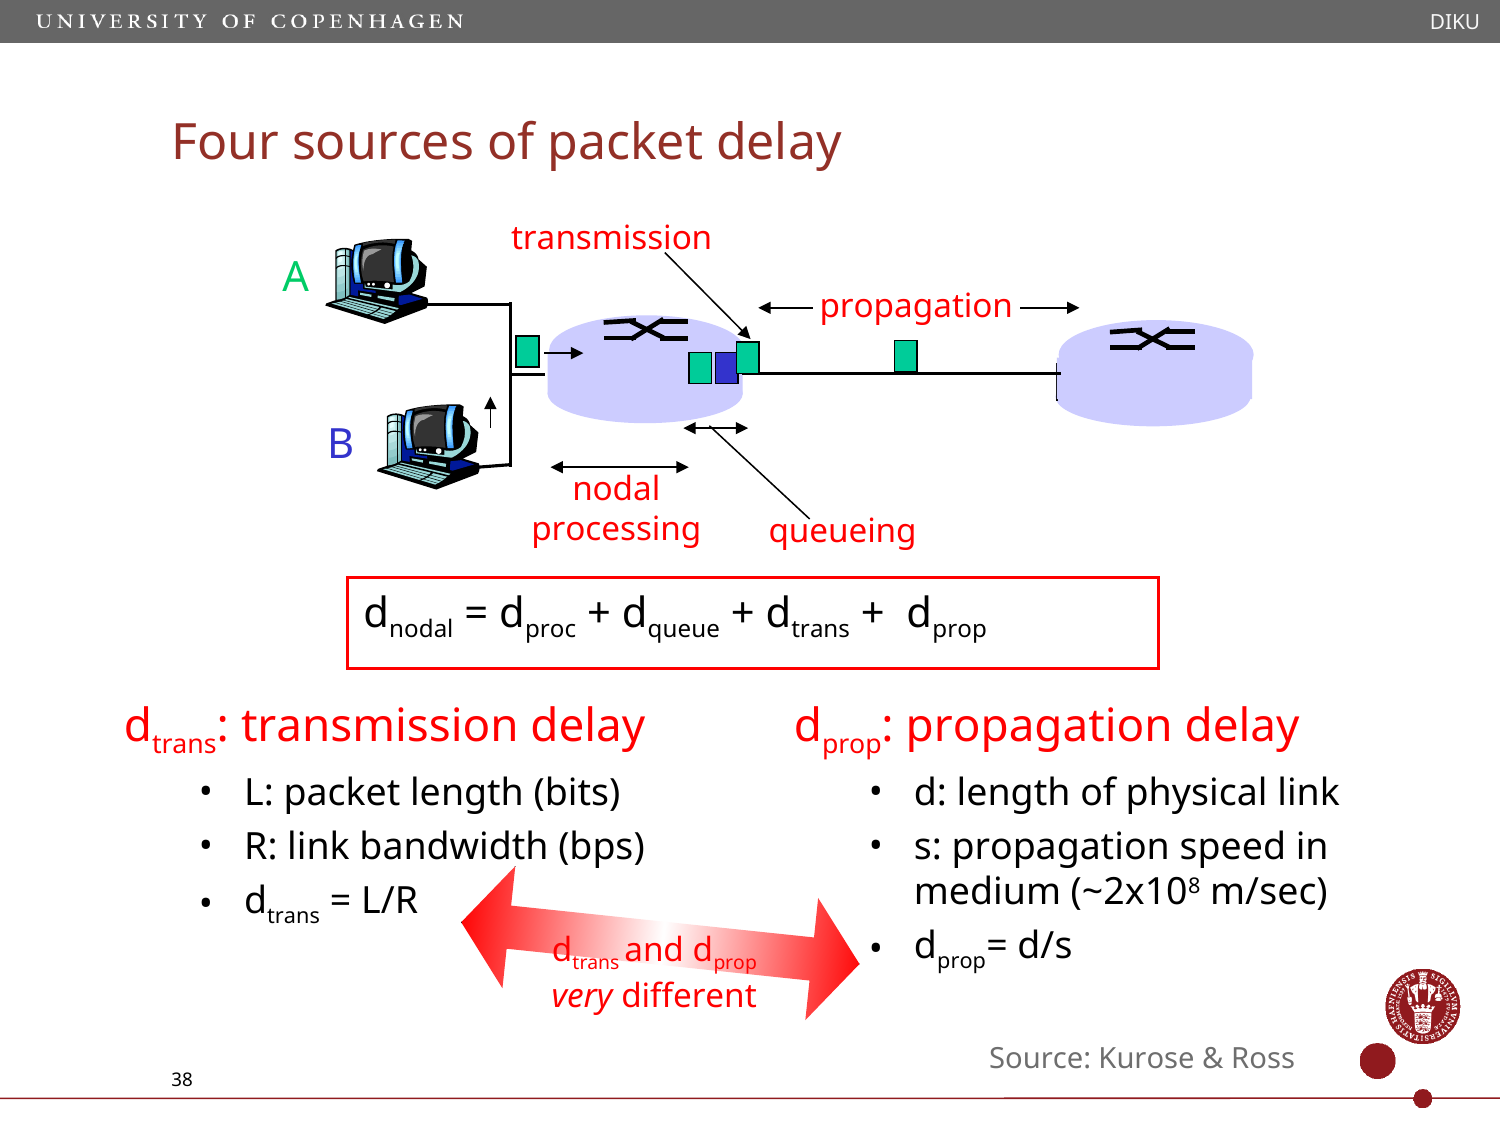

DIKU
Four sources of packet delay
transmission
A
propagation
B
nodal
processing
queueing
dnodal = dproc + dqueue + dtrans + dprop
dtrans: transmission delay
L: packet length (bits)
R: link bandwidth (bps)
dtrans = L/R
dprop: propagation delay
d: length of physical link
s: propagation speed in medium (~2x108 m/sec)
dprop= d/s
dtrans and dprop
very different
Source: Kurose & Ross